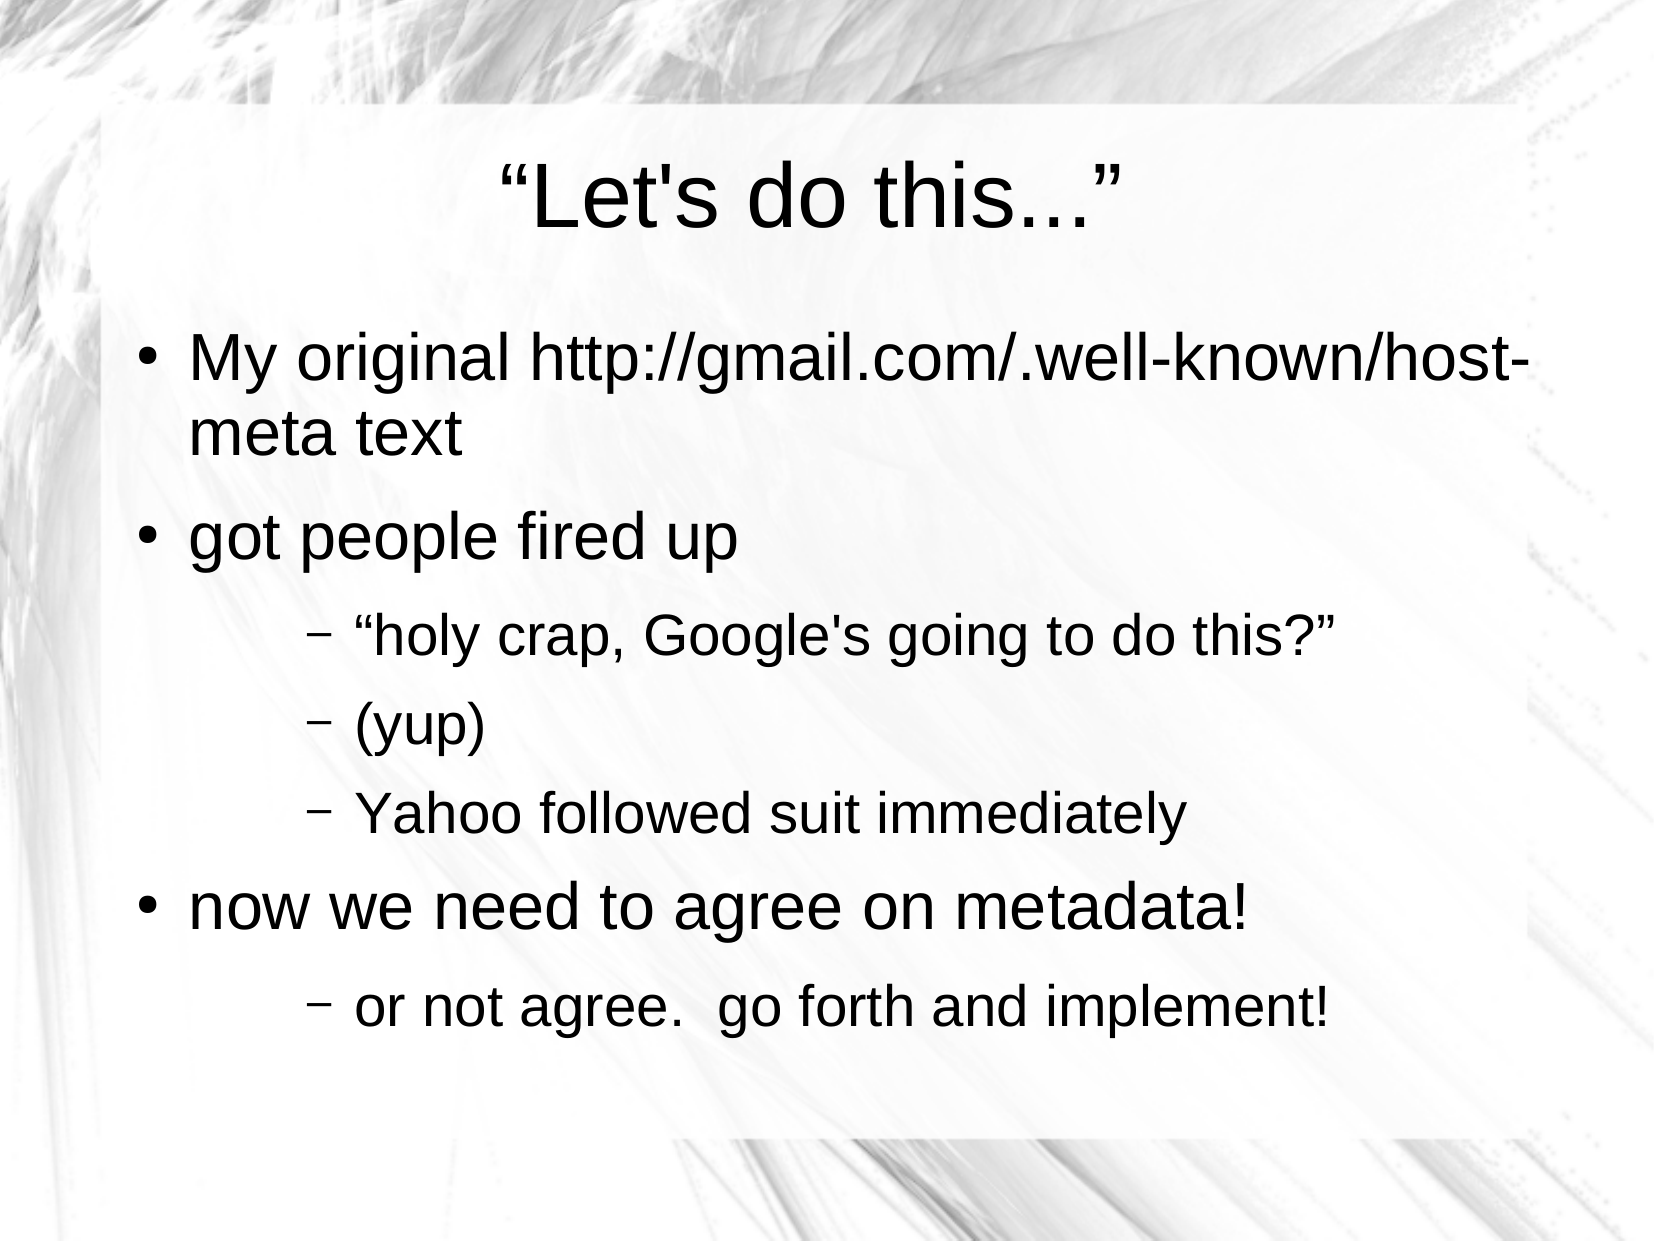

# “Let's do this...”
My original http://gmail.com/.well-known/host-meta text
got people fired up
“holy crap, Google's going to do this?”
(yup)
Yahoo followed suit immediately
now we need to agree on metadata!
or not agree. go forth and implement!